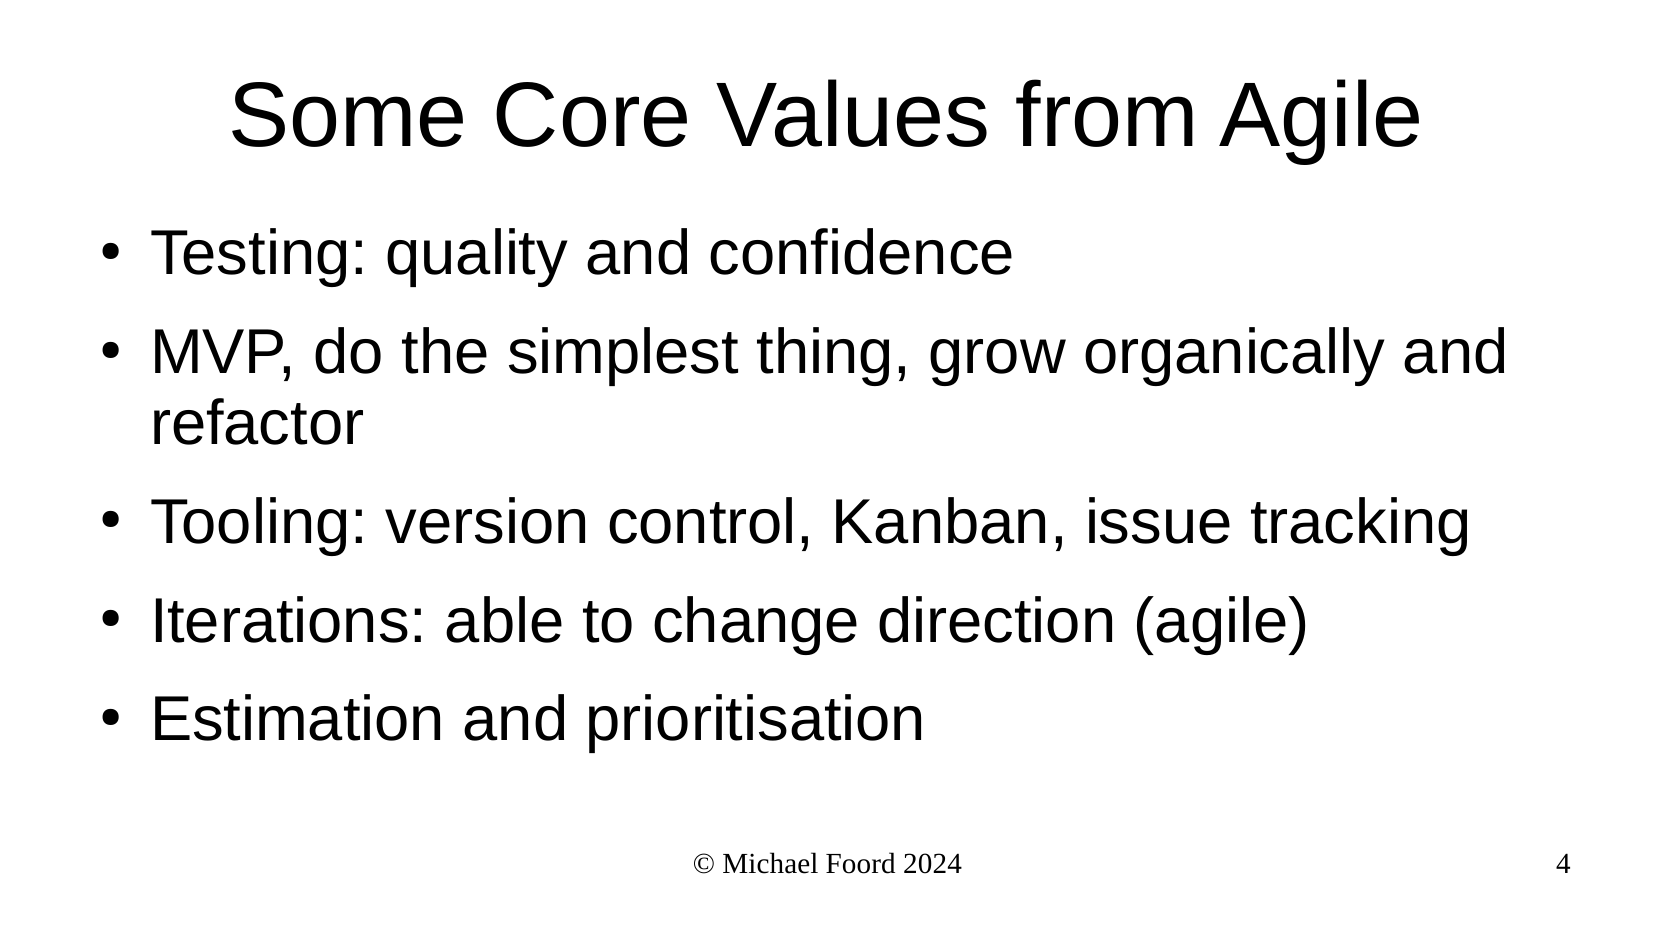

# Some Core Values from Agile
Testing: quality and confidence
MVP, do the simplest thing, grow organically and refactor
Tooling: version control, Kanban, issue tracking
Iterations: able to change direction (agile)
Estimation and prioritisation
© Michael Foord 2024
4